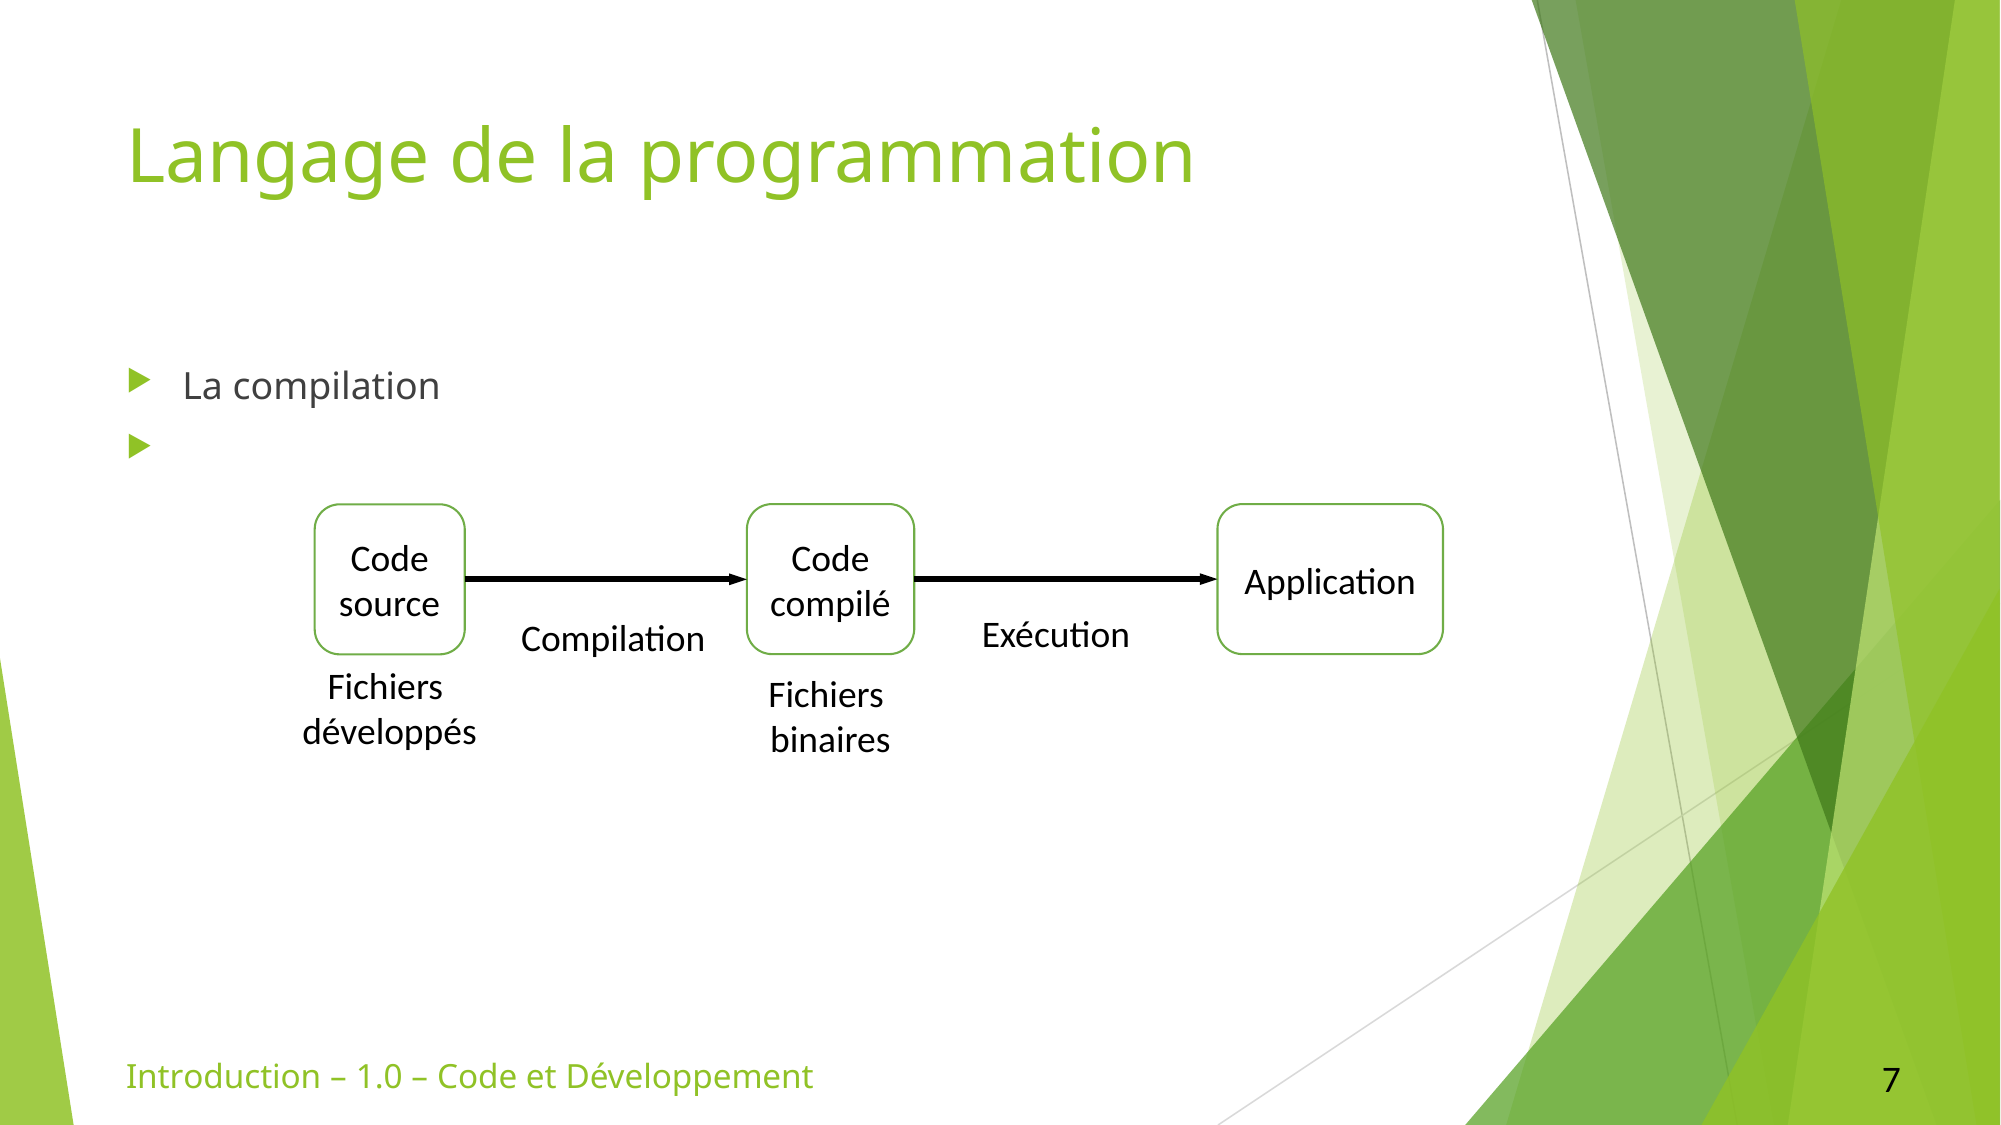

# Langage de la programmation
La compilation
Code compilé
Application
Code source
Exécution
Compilation
Fichiers
développés
Fichiers
binaires
Introduction – 1.0 – Code et Développement